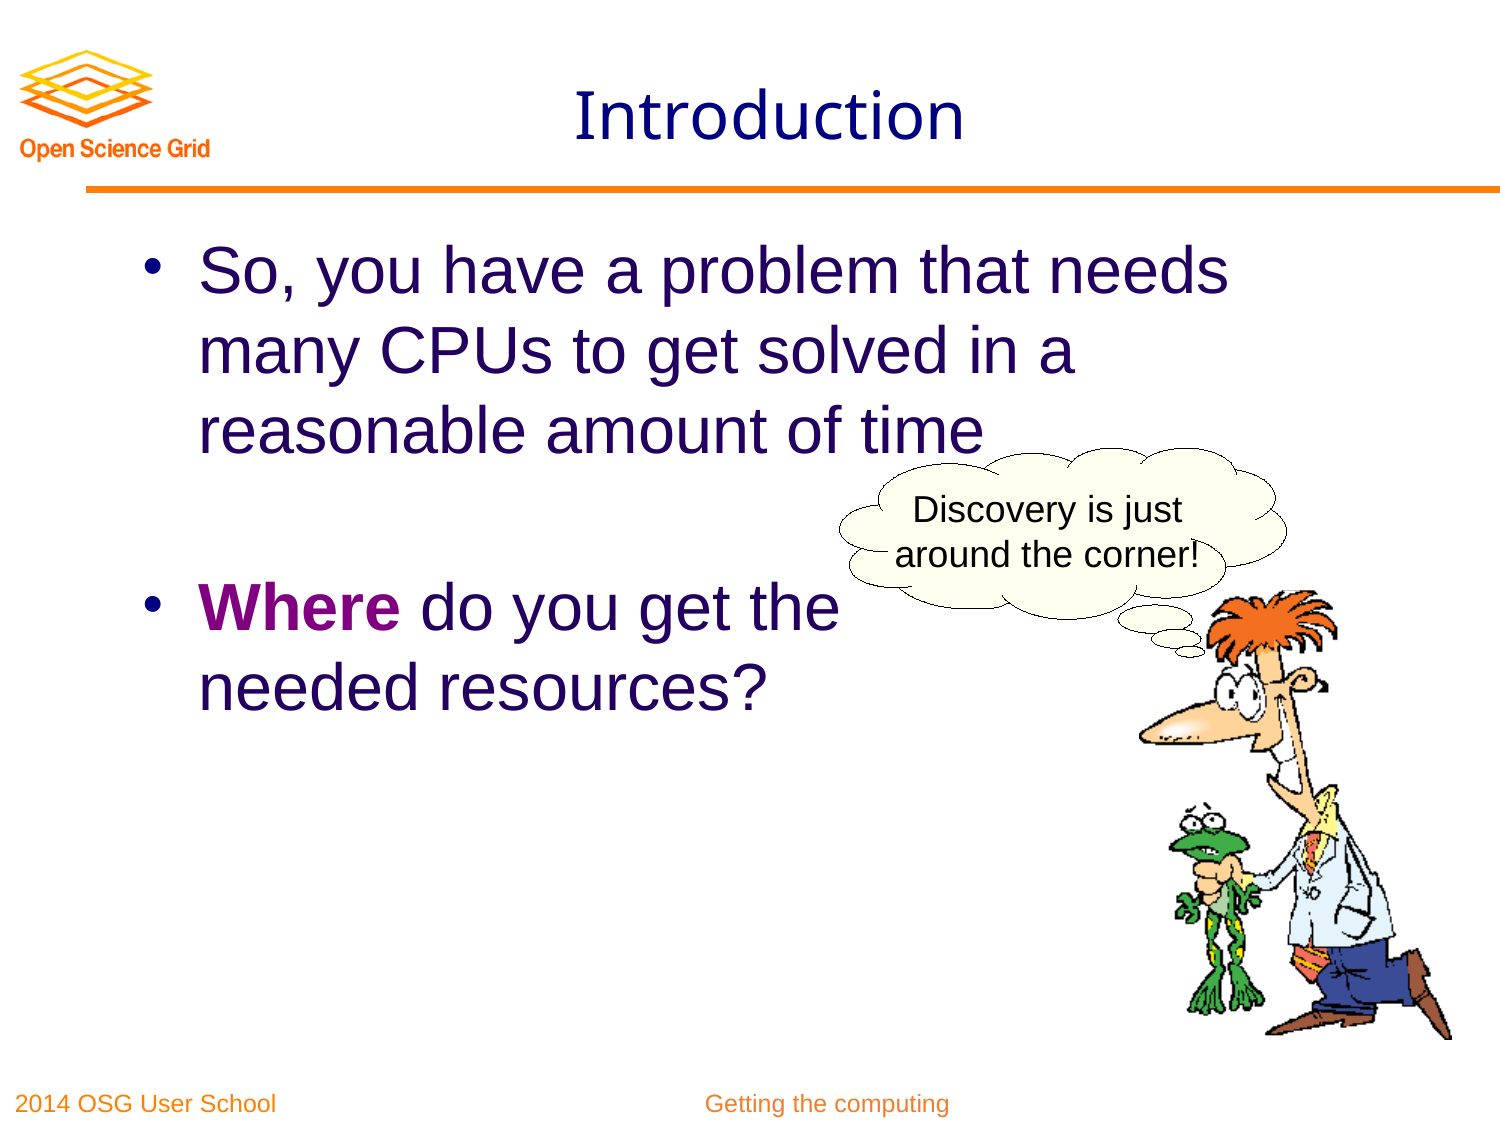

# Introduction
So, you have a problem that needs many CPUs to get solved in a reasonable amount of time
Where do you get the needed resources?
Discovery is just
around the corner!